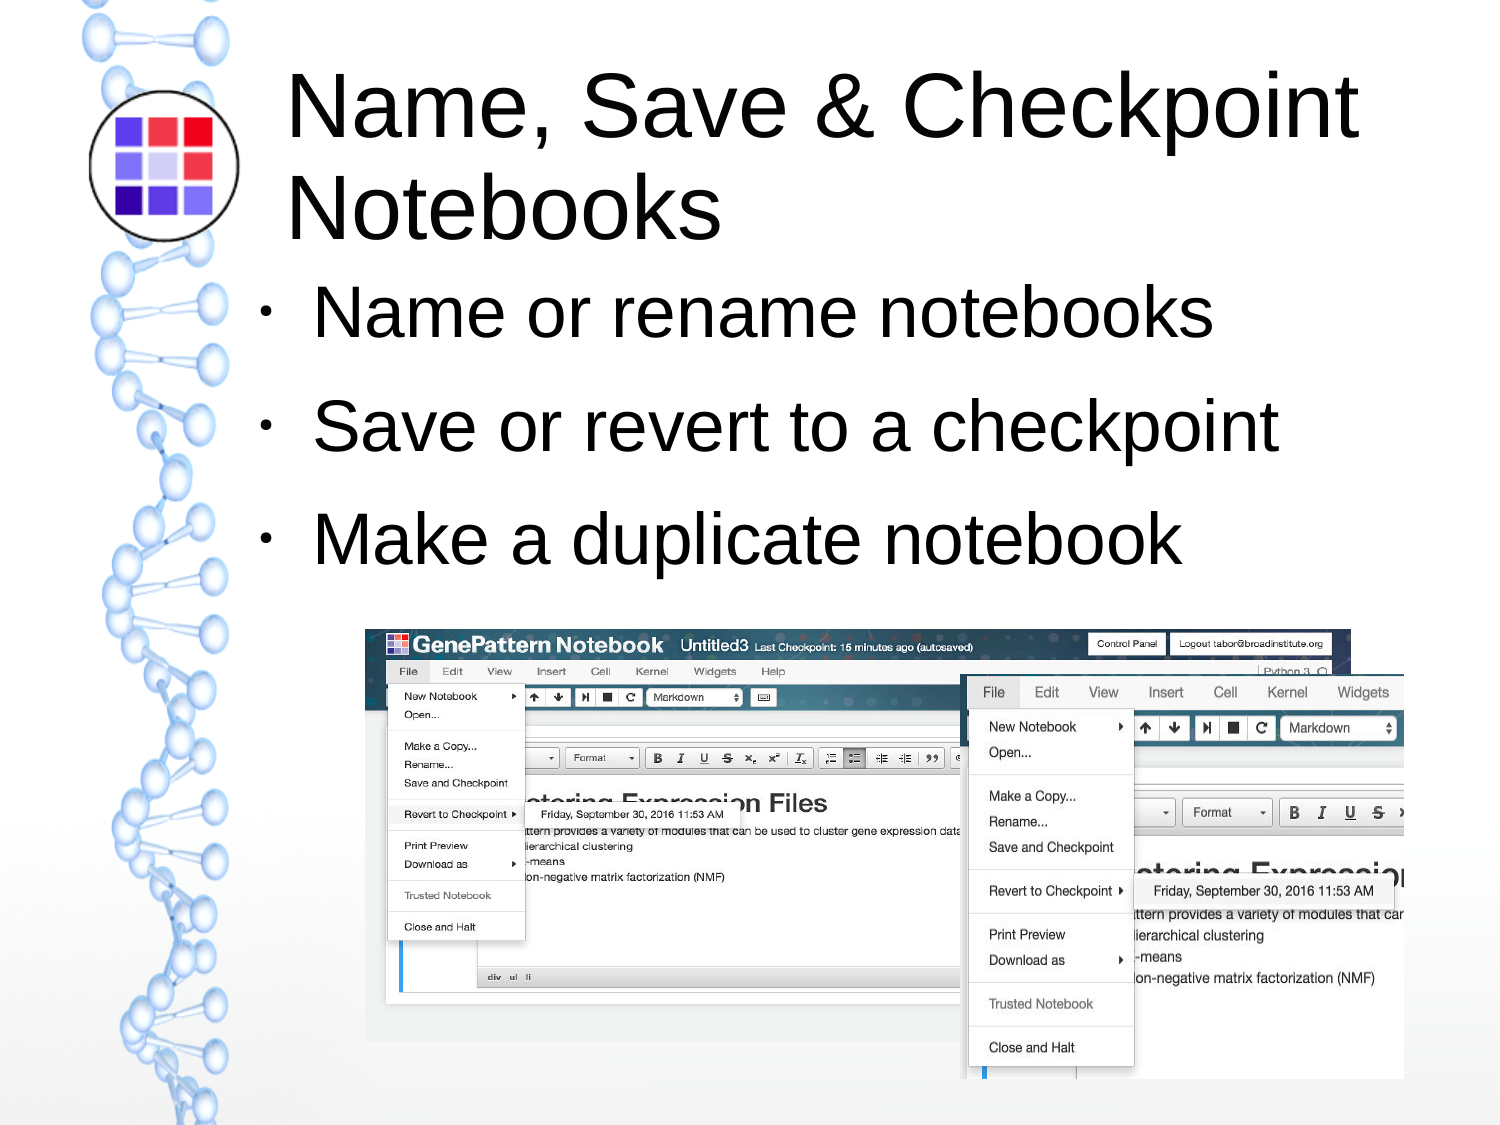

# Name, Save & Checkpoint Notebooks
Name or rename notebooks
Save or revert to a checkpoint
Make a duplicate notebook